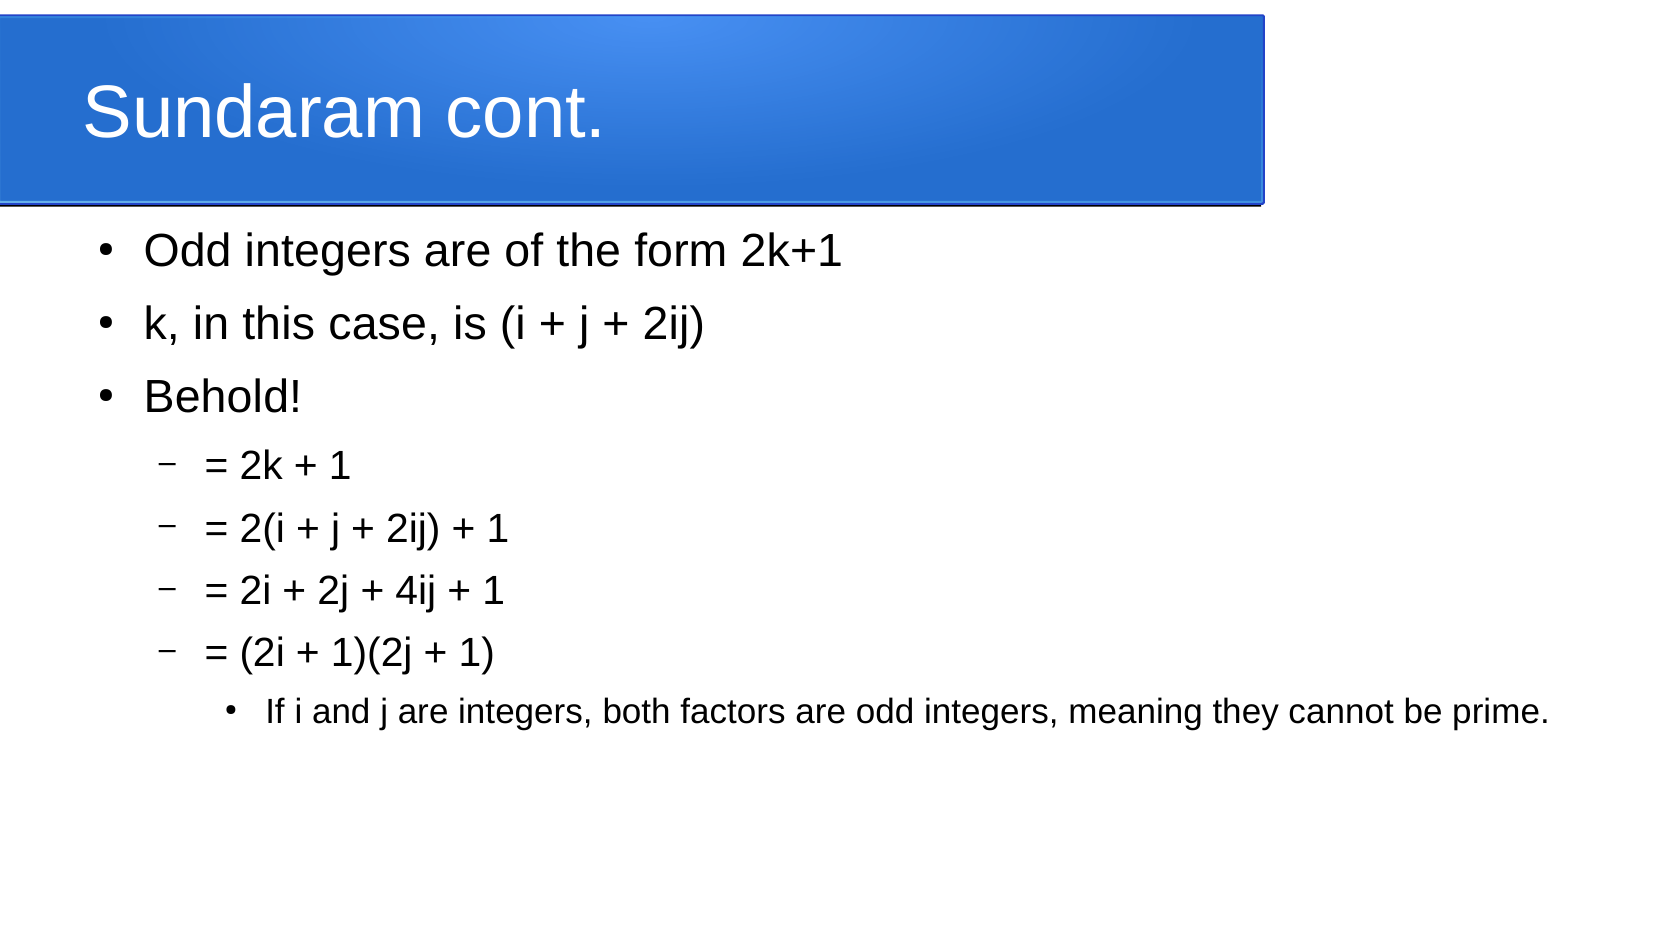

# Sundaram cont.
Odd integers are of the form 2k+1
k, in this case, is (i + j + 2ij)
Behold!
= 2k + 1
= 2(i + j + 2ij) + 1
= 2i + 2j + 4ij + 1
= (2i + 1)(2j + 1)
If i and j are integers, both factors are odd integers, meaning they cannot be prime.